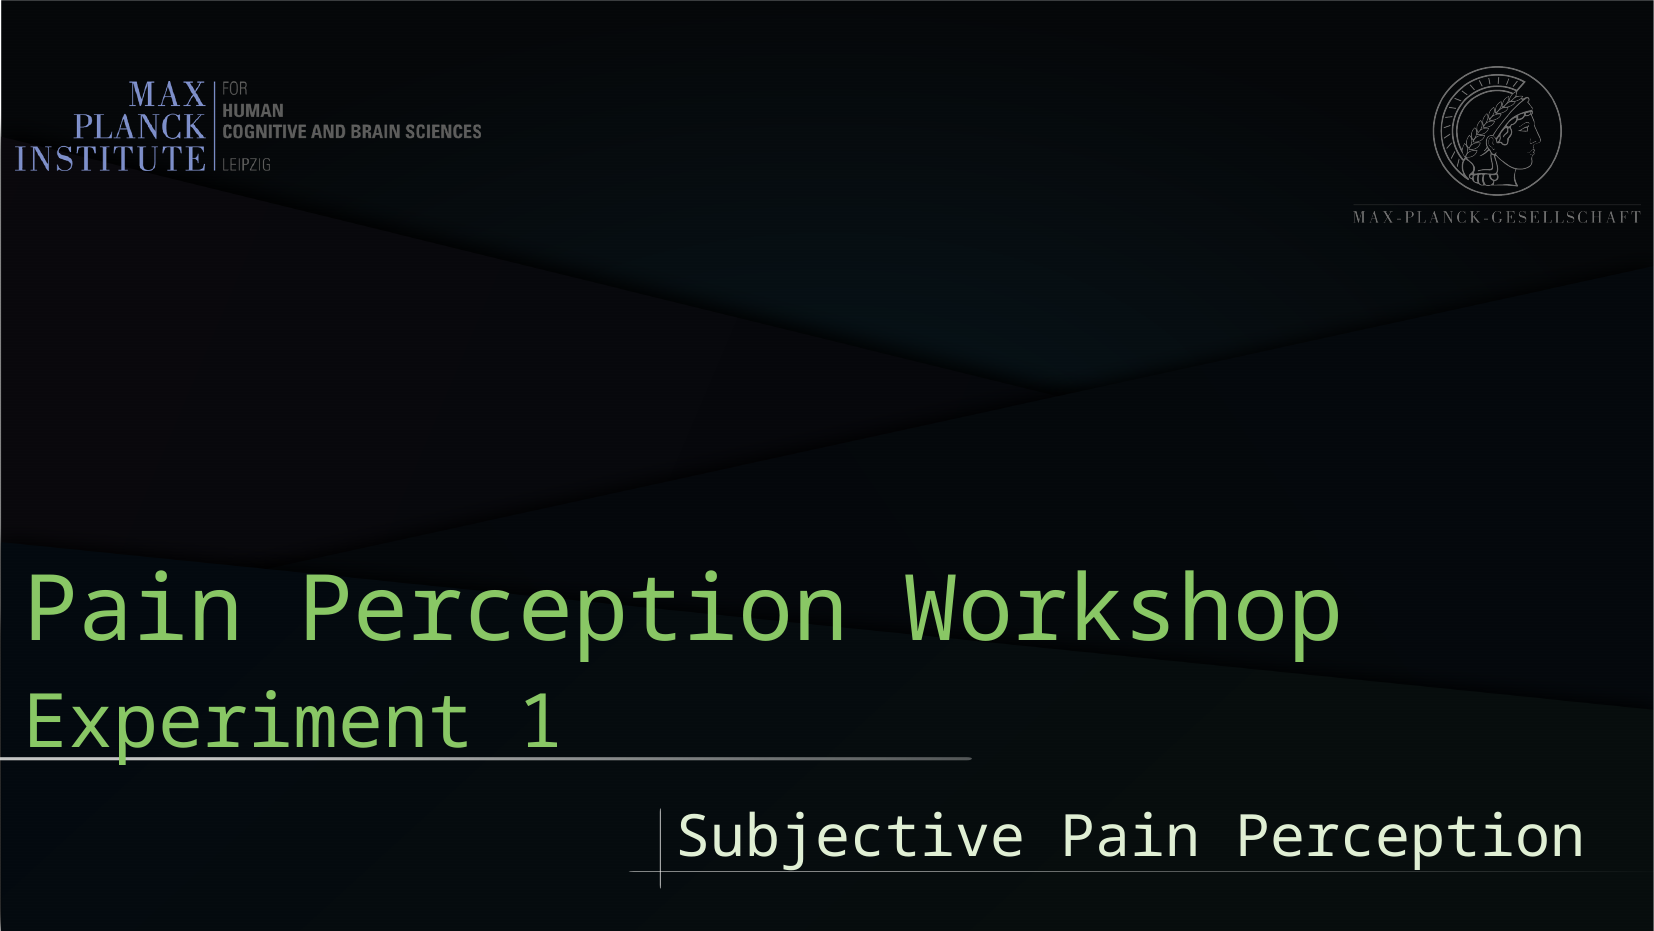

# Pain Perception Workshop Experiment 1
Subjective Pain Perception